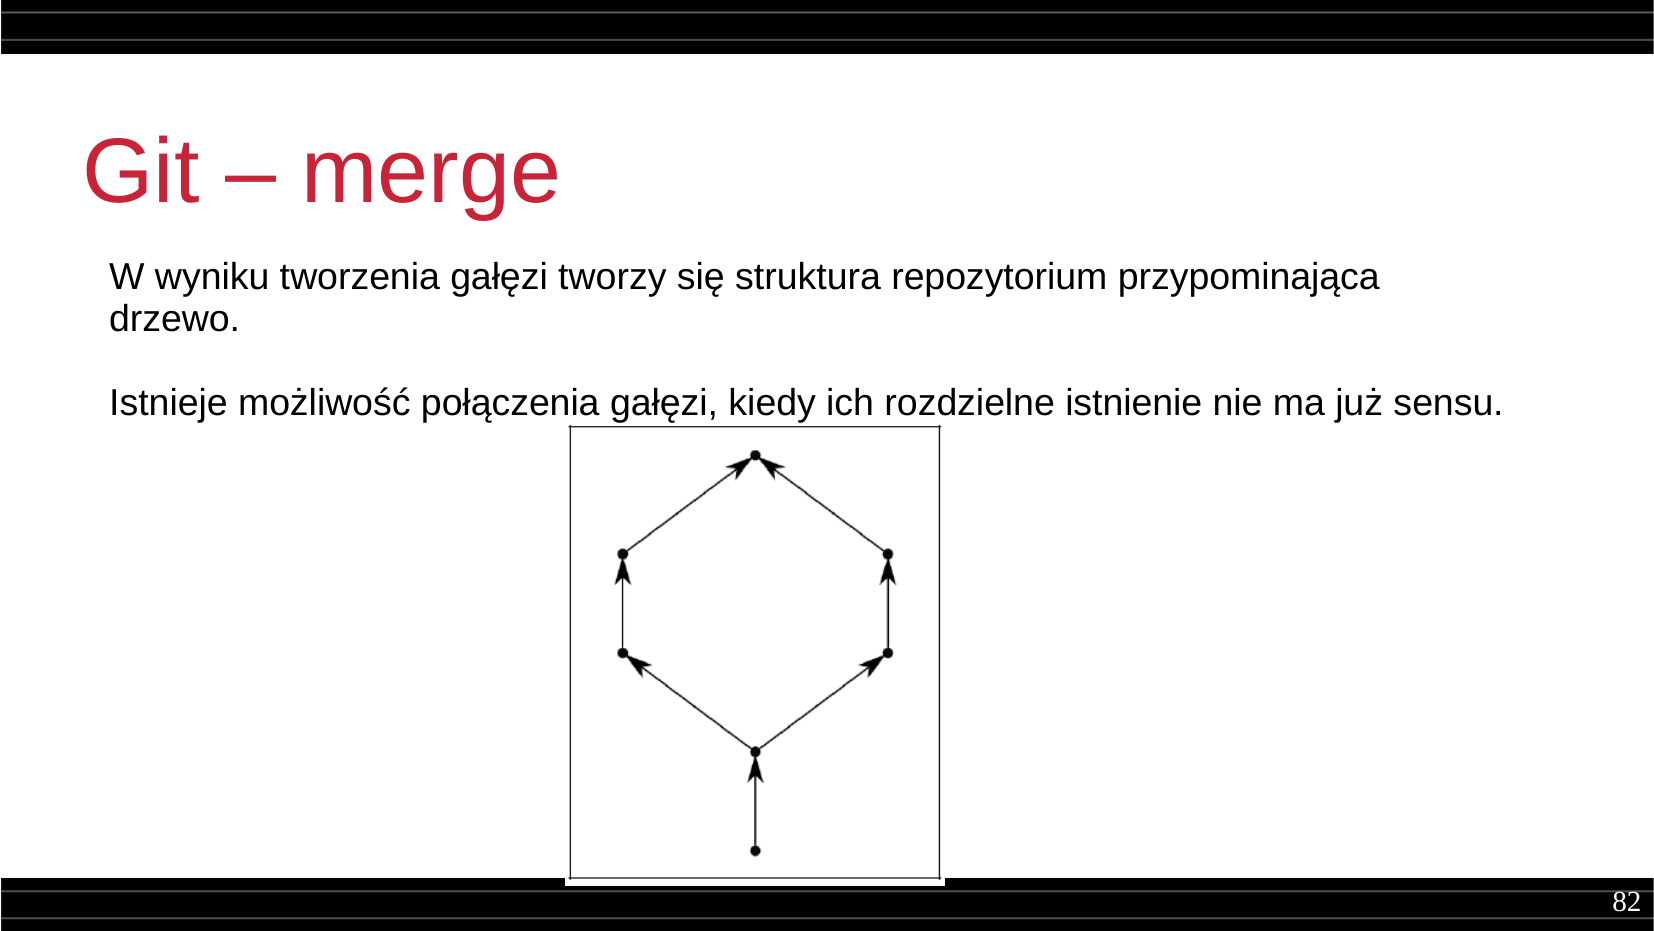

# Git – merge
W wyniku tworzenia gałęzi tworzy się struktura repozytorium przypominająca drzewo.
Istnieje możliwość połączenia gałęzi, kiedy ich rozdzielne istnienie nie ma już sensu.